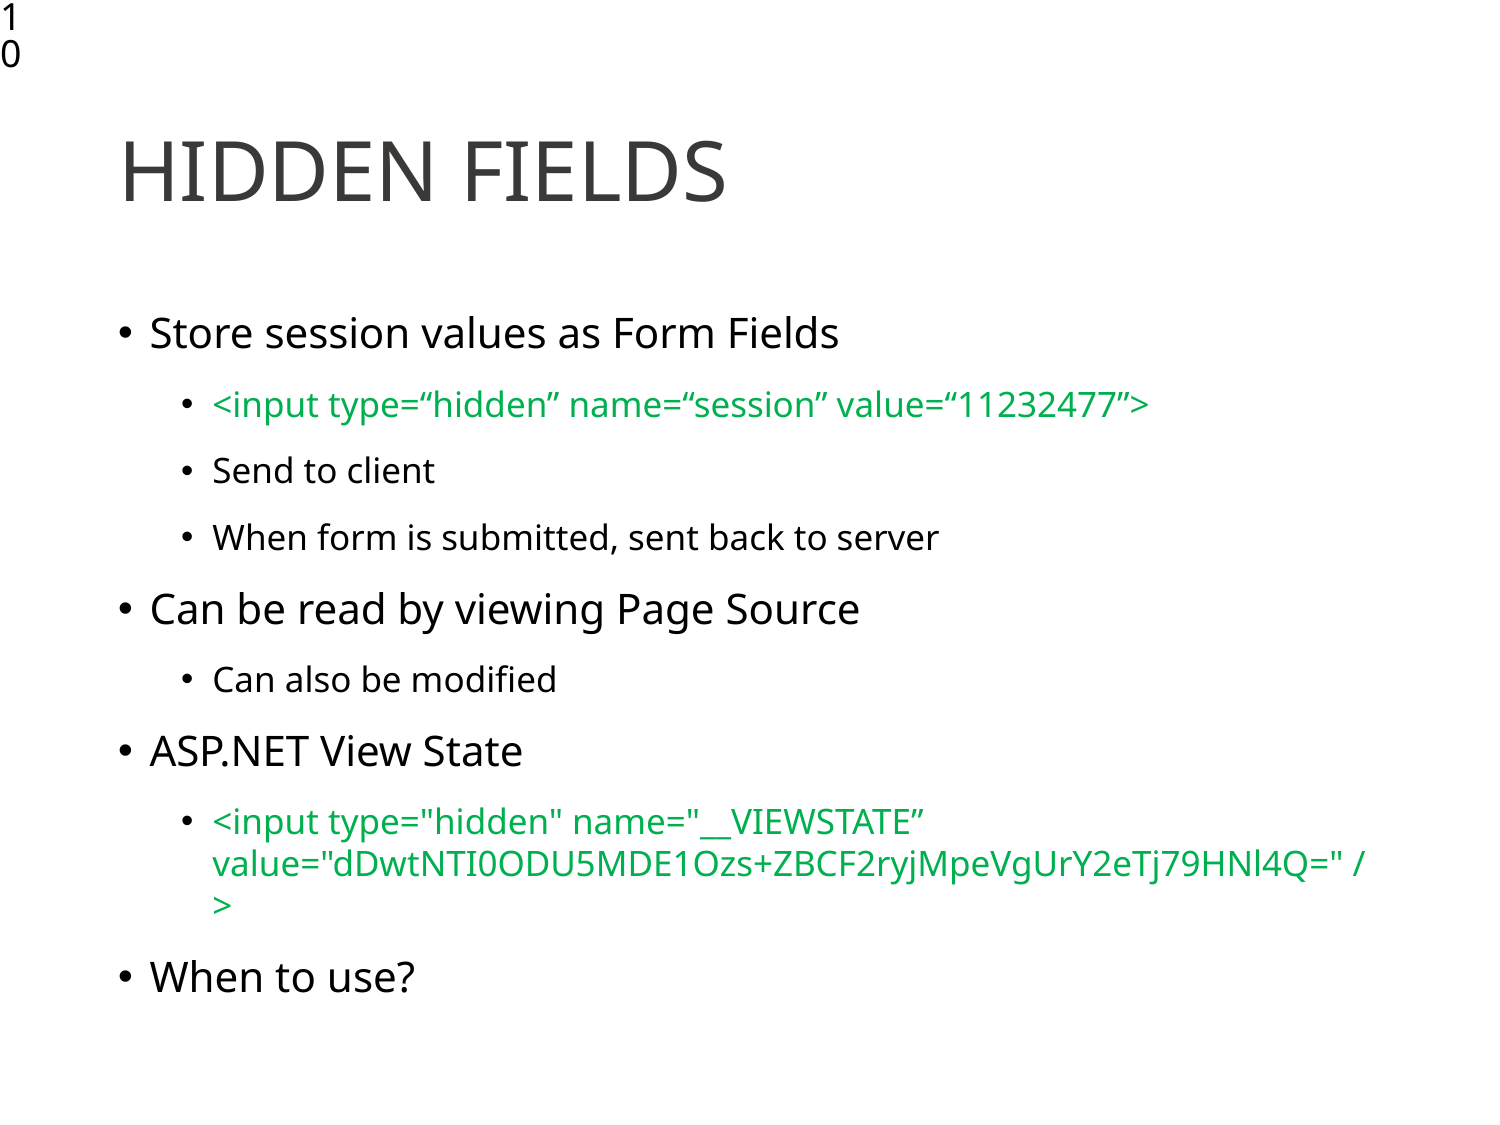

# HIDDEN FIELDS
Store session values as Form Fields
<input type=“hidden” name=“session” value=“11232477”>
Send to client
When form is submitted, sent back to server
Can be read by viewing Page Source
Can also be modified
ASP.NET View State
<input type="hidden" name="__VIEWSTATE” value="dDwtNTI0ODU5MDE1Ozs+ZBCF2ryjMpeVgUrY2eTj79HNl4Q=" />
When to use?